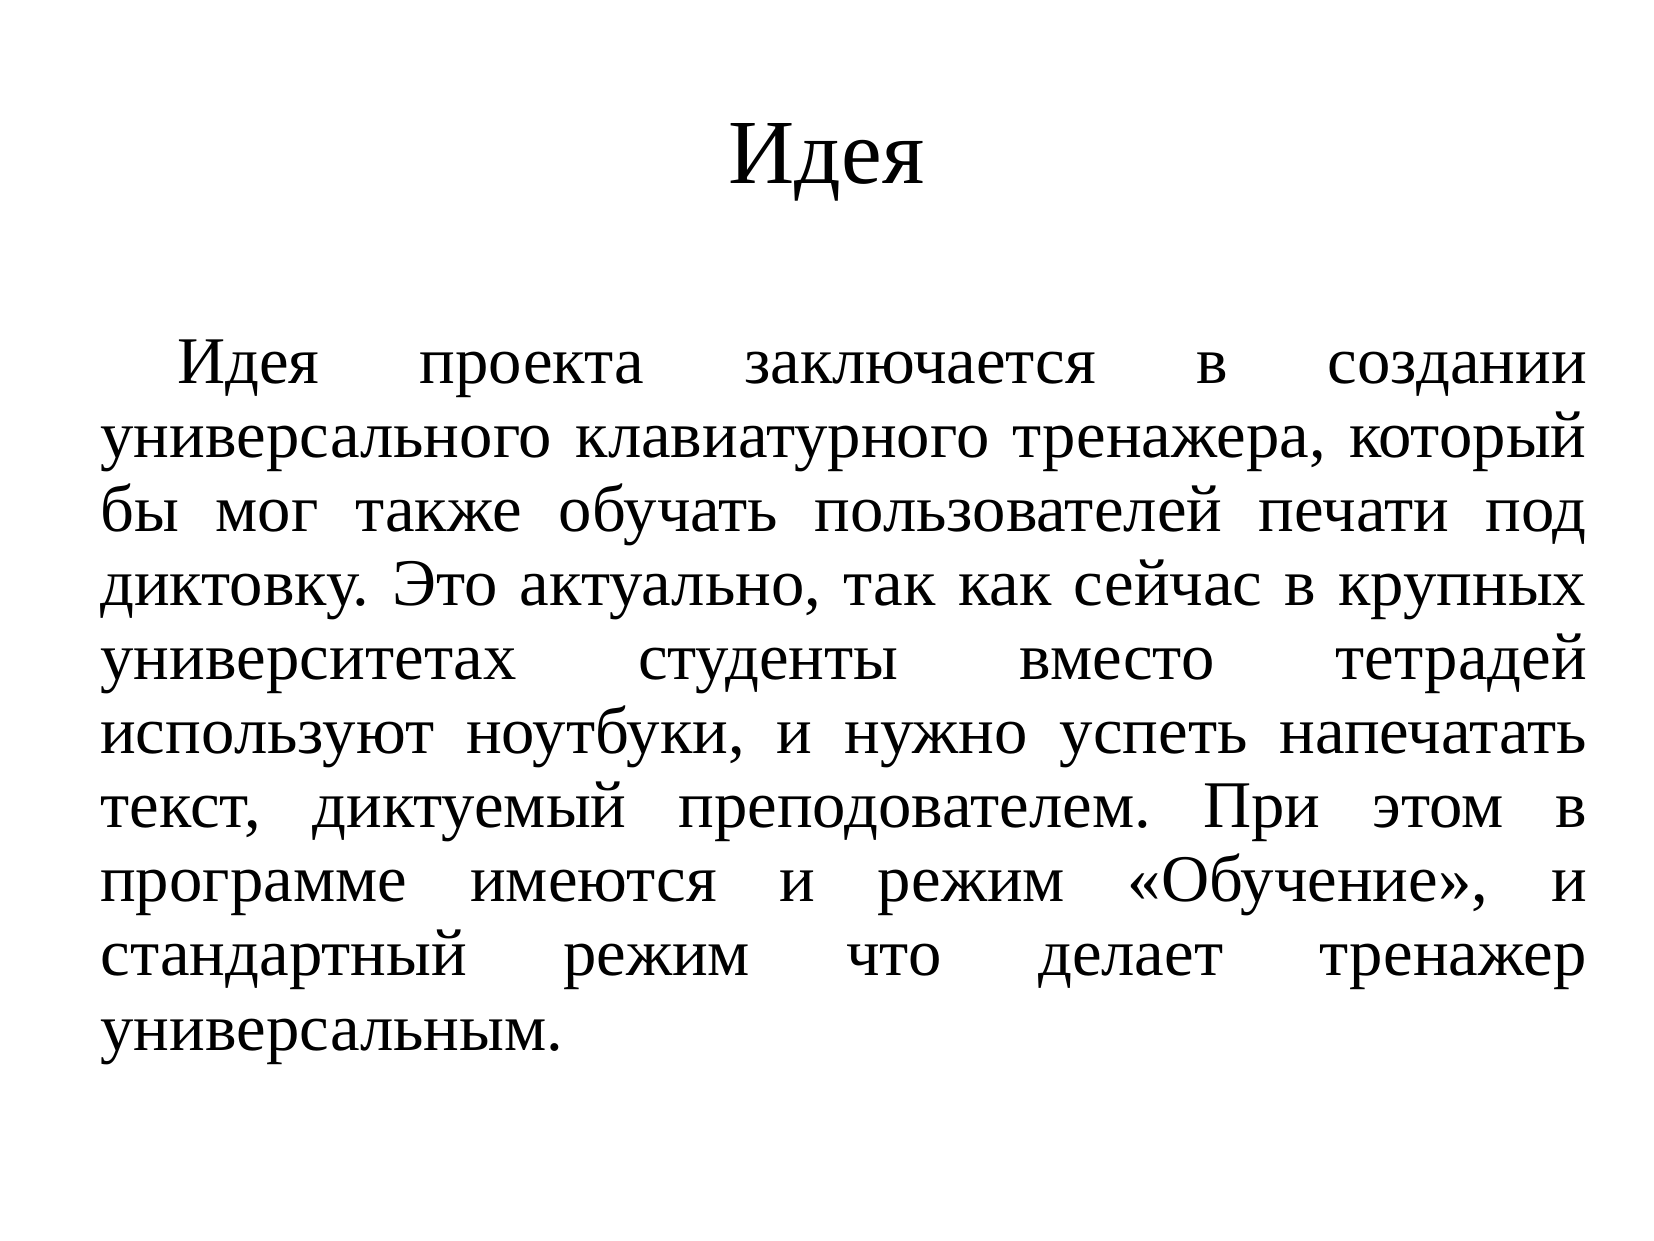

# Идея
Идея проекта заключается в создании универсального клавиатурного тренажера, который бы мог также обучать пользователей печати под диктовку. Это актуально, так как сейчас в крупных университетах студенты вместо тетрадей используют ноутбуки, и нужно успеть напечатать текст, диктуемый преподователем. При этом в программе имеются и режим «Обучение», и стандартный режим что делает тренажер универсальным.